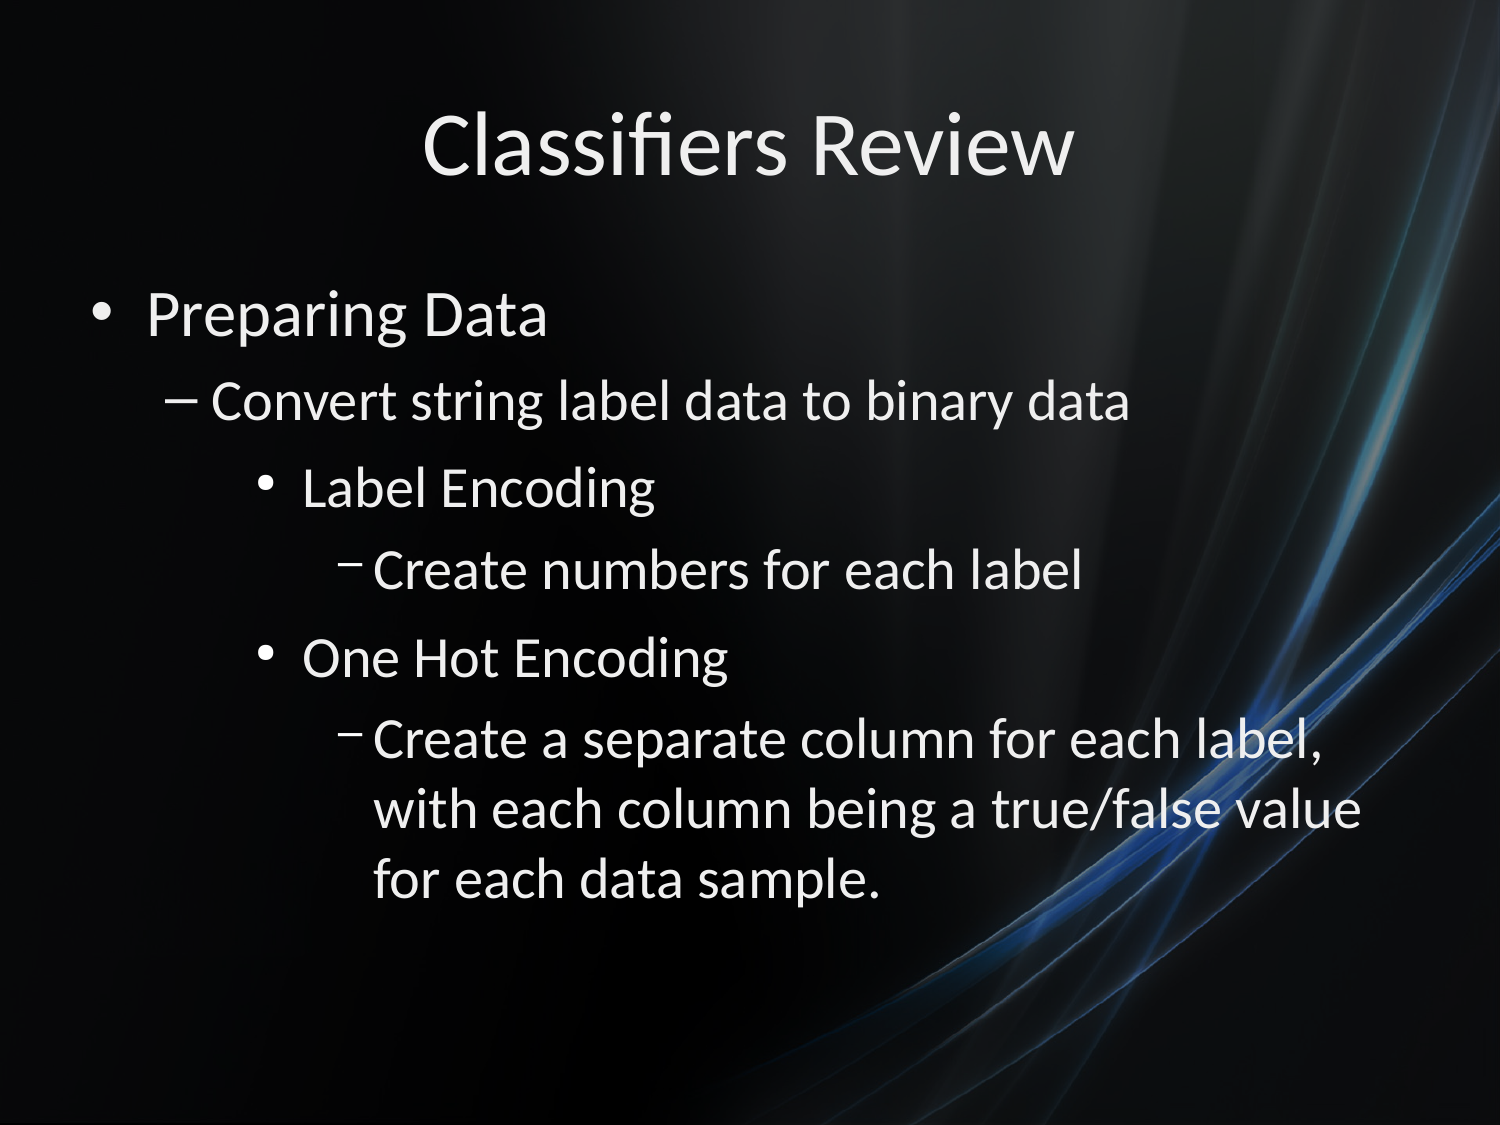

# Classifiers Review
Preparing Data
Convert string label data to binary data
Label Encoding
Create numbers for each label
One Hot Encoding
Create a separate column for each label, with each column being a true/false value for each data sample.